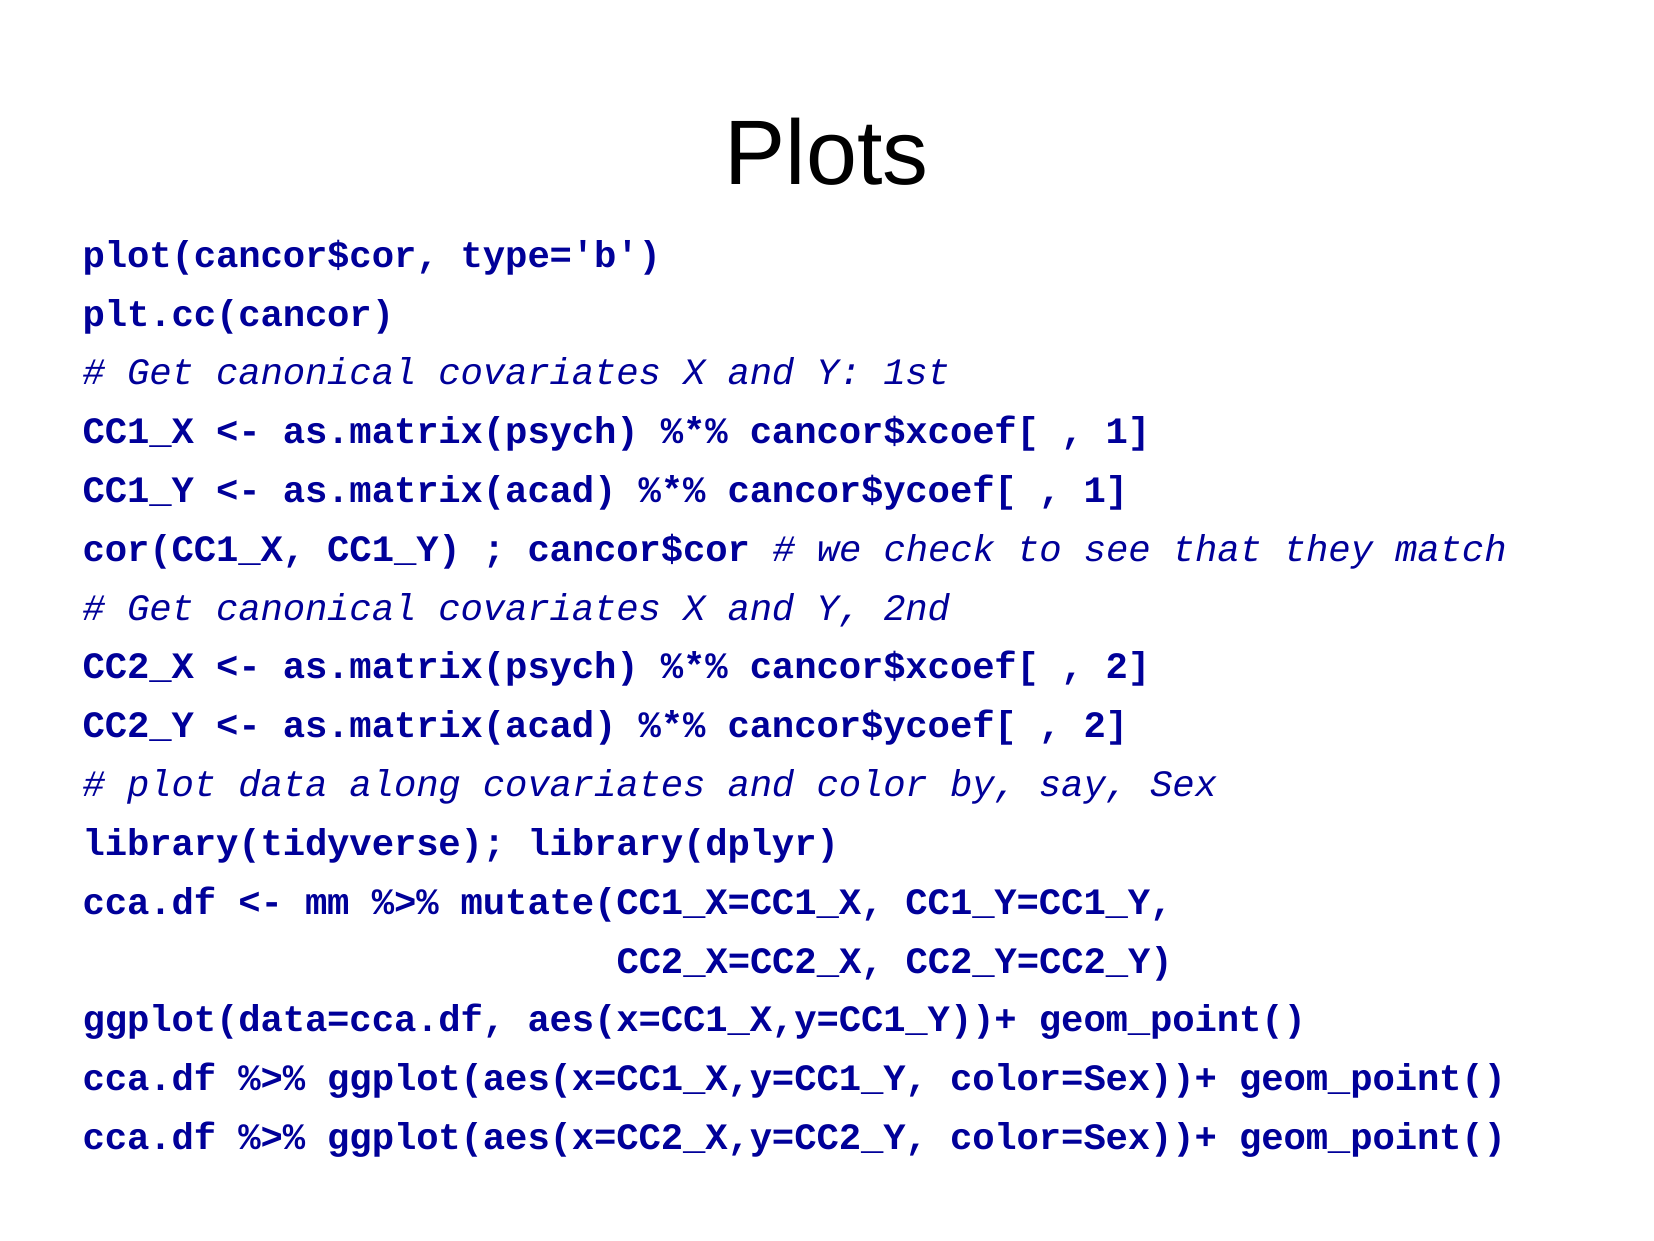

# Plots
plot(cancor$cor, type='b')
plt.cc(cancor)
# Get canonical covariates X and Y: 1st
CC1_X <- as.matrix(psych) %*% cancor$xcoef[ , 1]
CC1_Y <- as.matrix(acad) %*% cancor$ycoef[ , 1]
cor(CC1_X, CC1_Y) ; cancor$cor # we check to see that they match
# Get canonical covariates X and Y, 2nd
CC2_X <- as.matrix(psych) %*% cancor$xcoef[ , 2]
CC2_Y <- as.matrix(acad) %*% cancor$ycoef[ , 2]
# plot data along covariates and color by, say, Sex
library(tidyverse); library(dplyr)
cca.df <- mm %>% mutate(CC1_X=CC1_X, CC1_Y=CC1_Y,
 CC2_X=CC2_X, CC2_Y=CC2_Y)
ggplot(data=cca.df, aes(x=CC1_X,y=CC1_Y))+ geom_point()
cca.df %>% ggplot(aes(x=CC1_X,y=CC1_Y, color=Sex))+ geom_point()
cca.df %>% ggplot(aes(x=CC2_X,y=CC2_Y, color=Sex))+ geom_point()